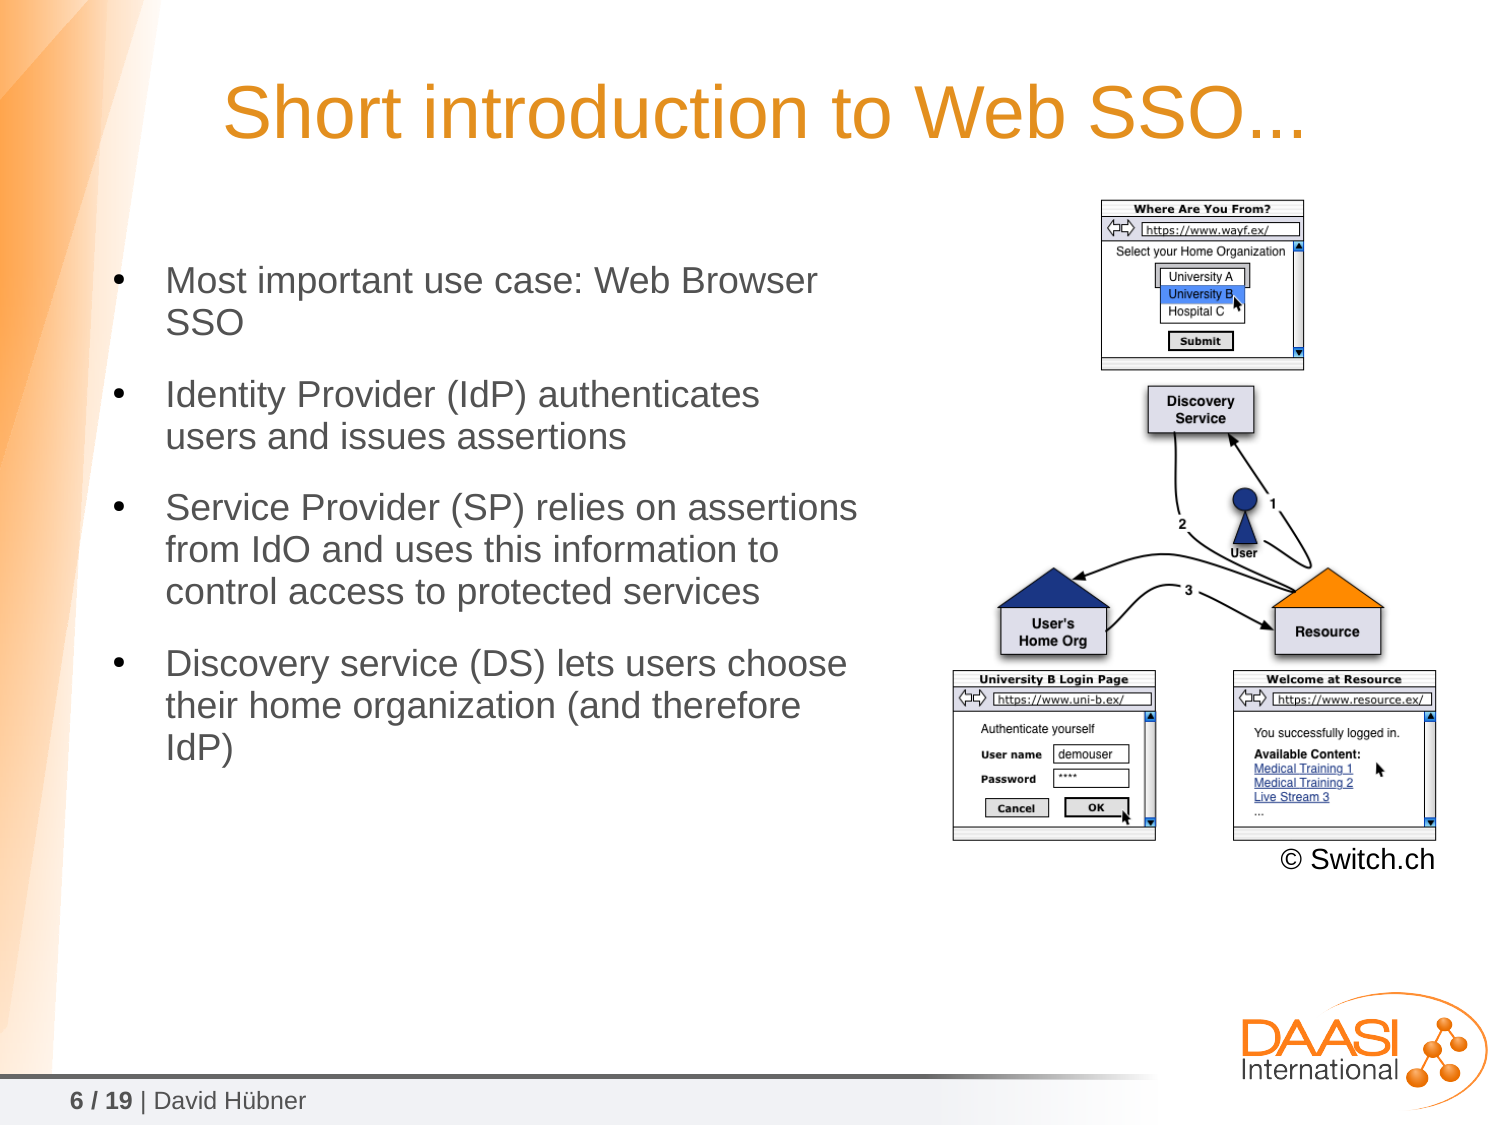

# Short introduction to Web SSO...
Most important use case: Web Browser SSO
Identity Provider (IdP) authenticates users and issues assertions
Service Provider (SP) relies on assertions from IdO and uses this information to control access to protected services
Discovery service (DS) lets users choose their home organization (and therefore IdP)
© Switch.ch